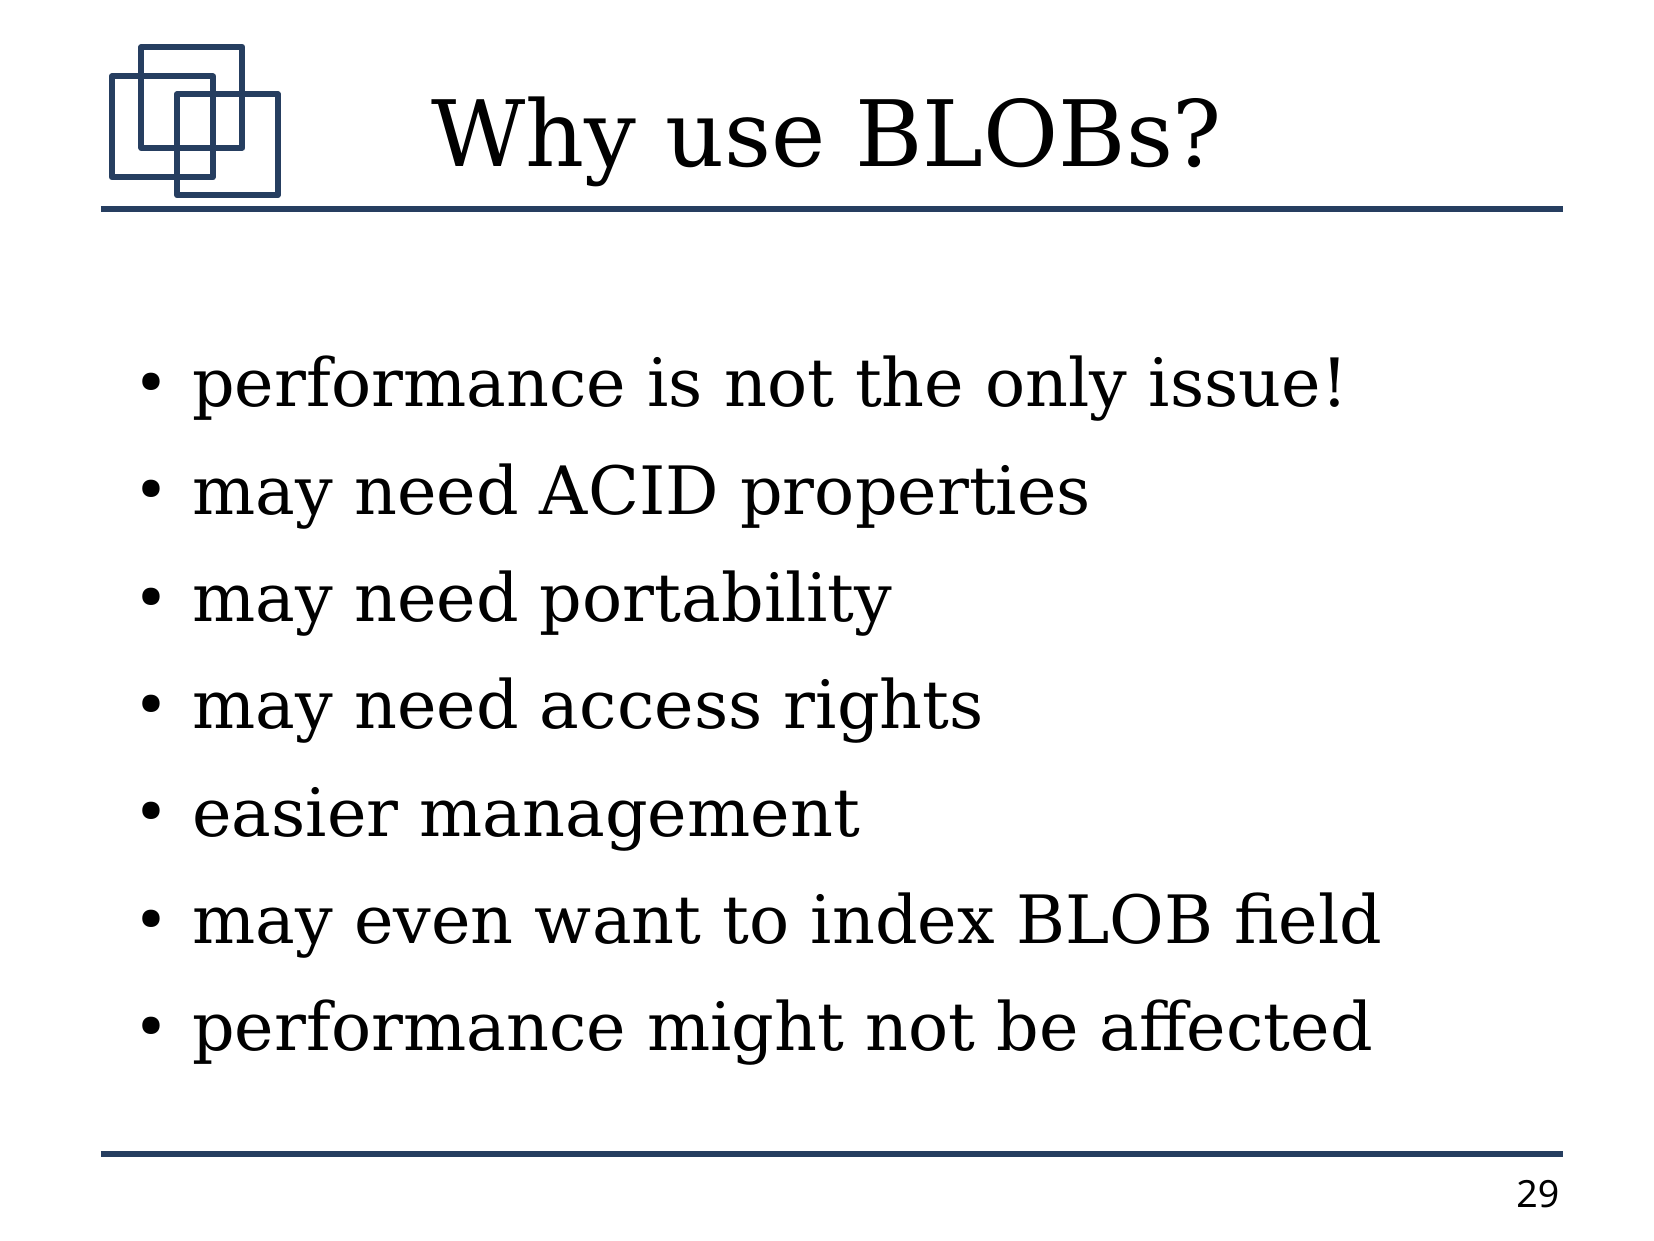

# Why use BLOBs?
performance is not the only issue!
may need ACID properties
may need portability
may need access rights
easier management
may even want to index BLOB field
performance might not be affected